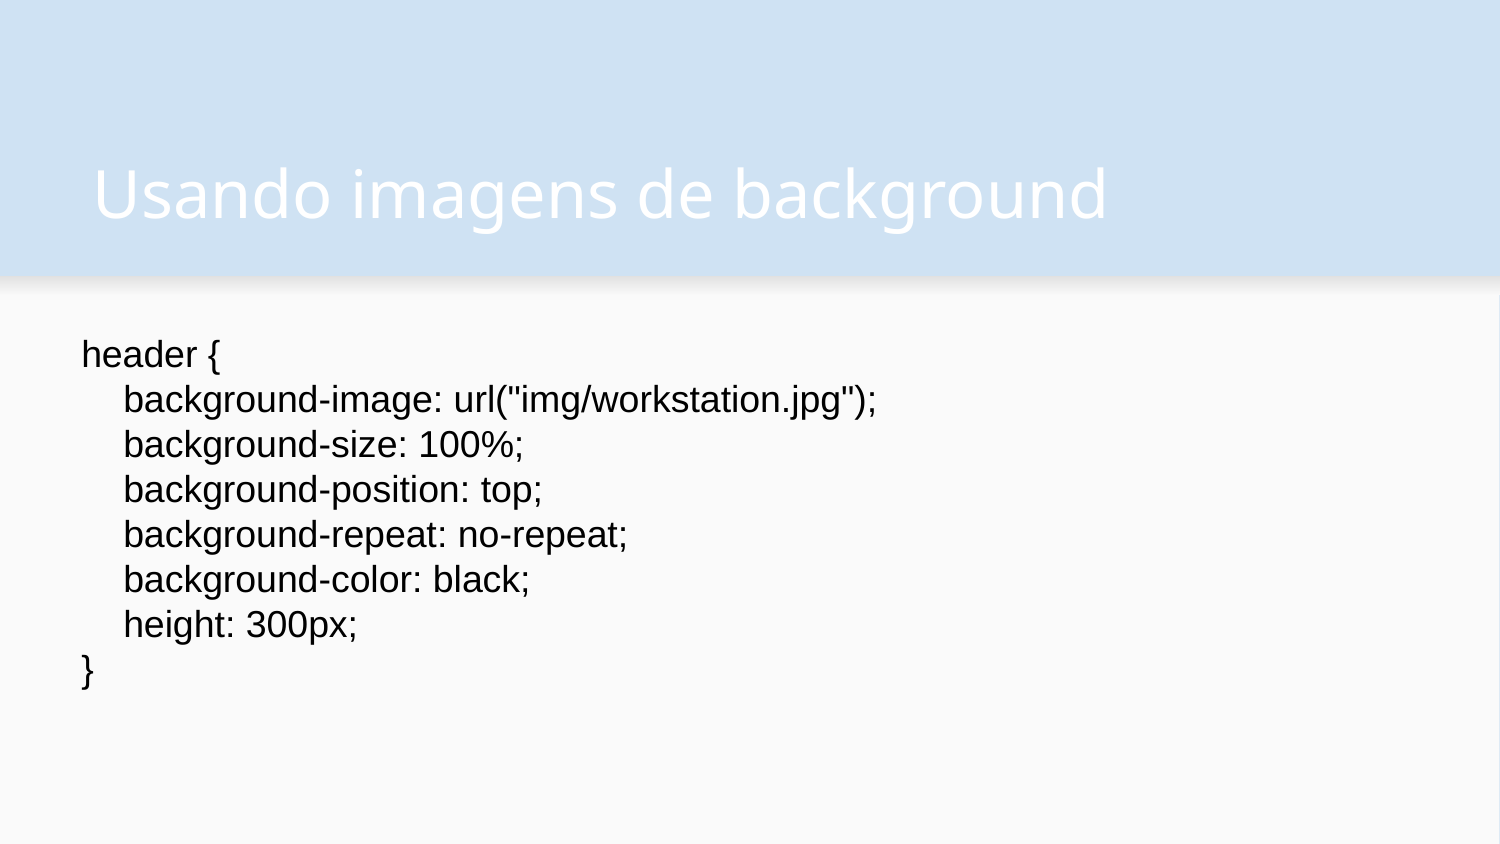

# Usando imagens de background
 header {
 background-image: url("img/workstation.jpg");
 background-size: 100%;
 background-position: top;
 background-repeat: no-repeat;
 background-color: black;
 height: 300px;
 }